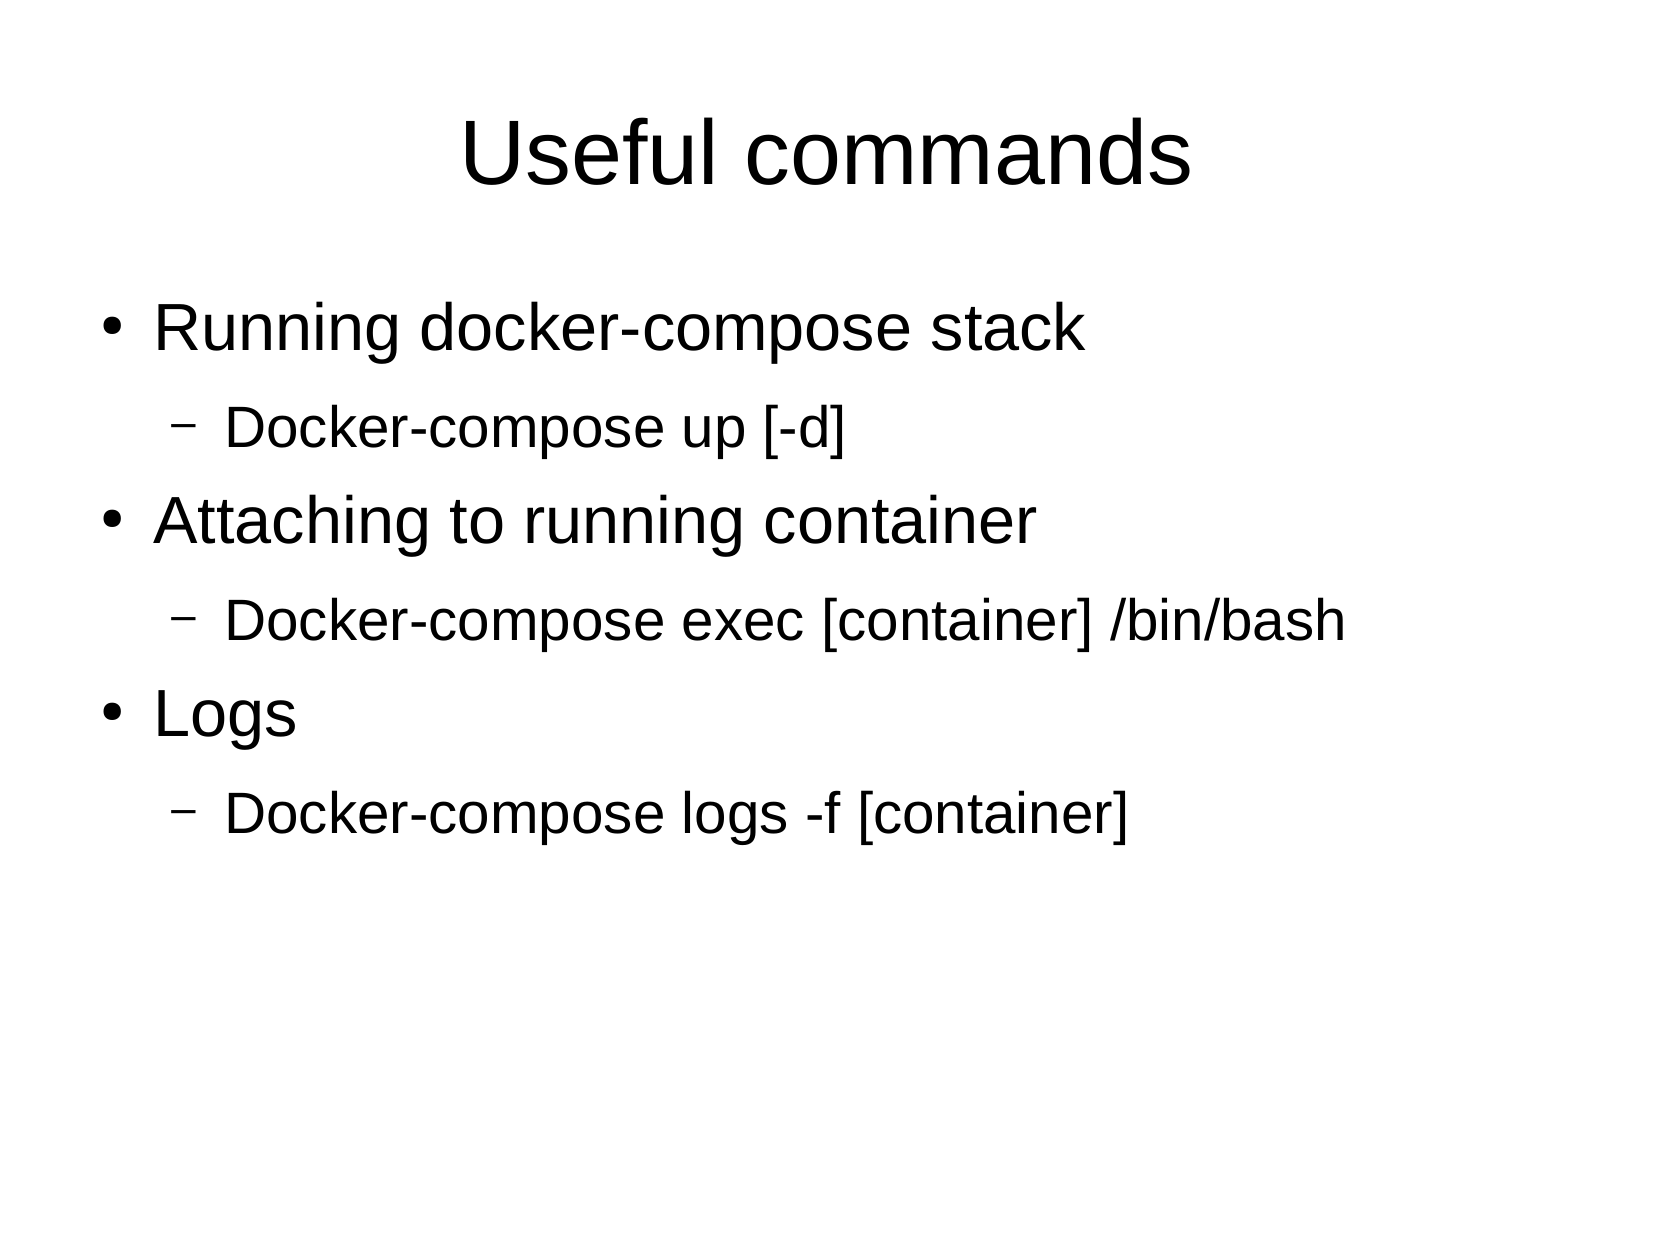

# Useful commands
Running docker-compose stack
Docker-compose up [-d]
Attaching to running container
Docker-compose exec [container] /bin/bash
Logs
Docker-compose logs -f [container]